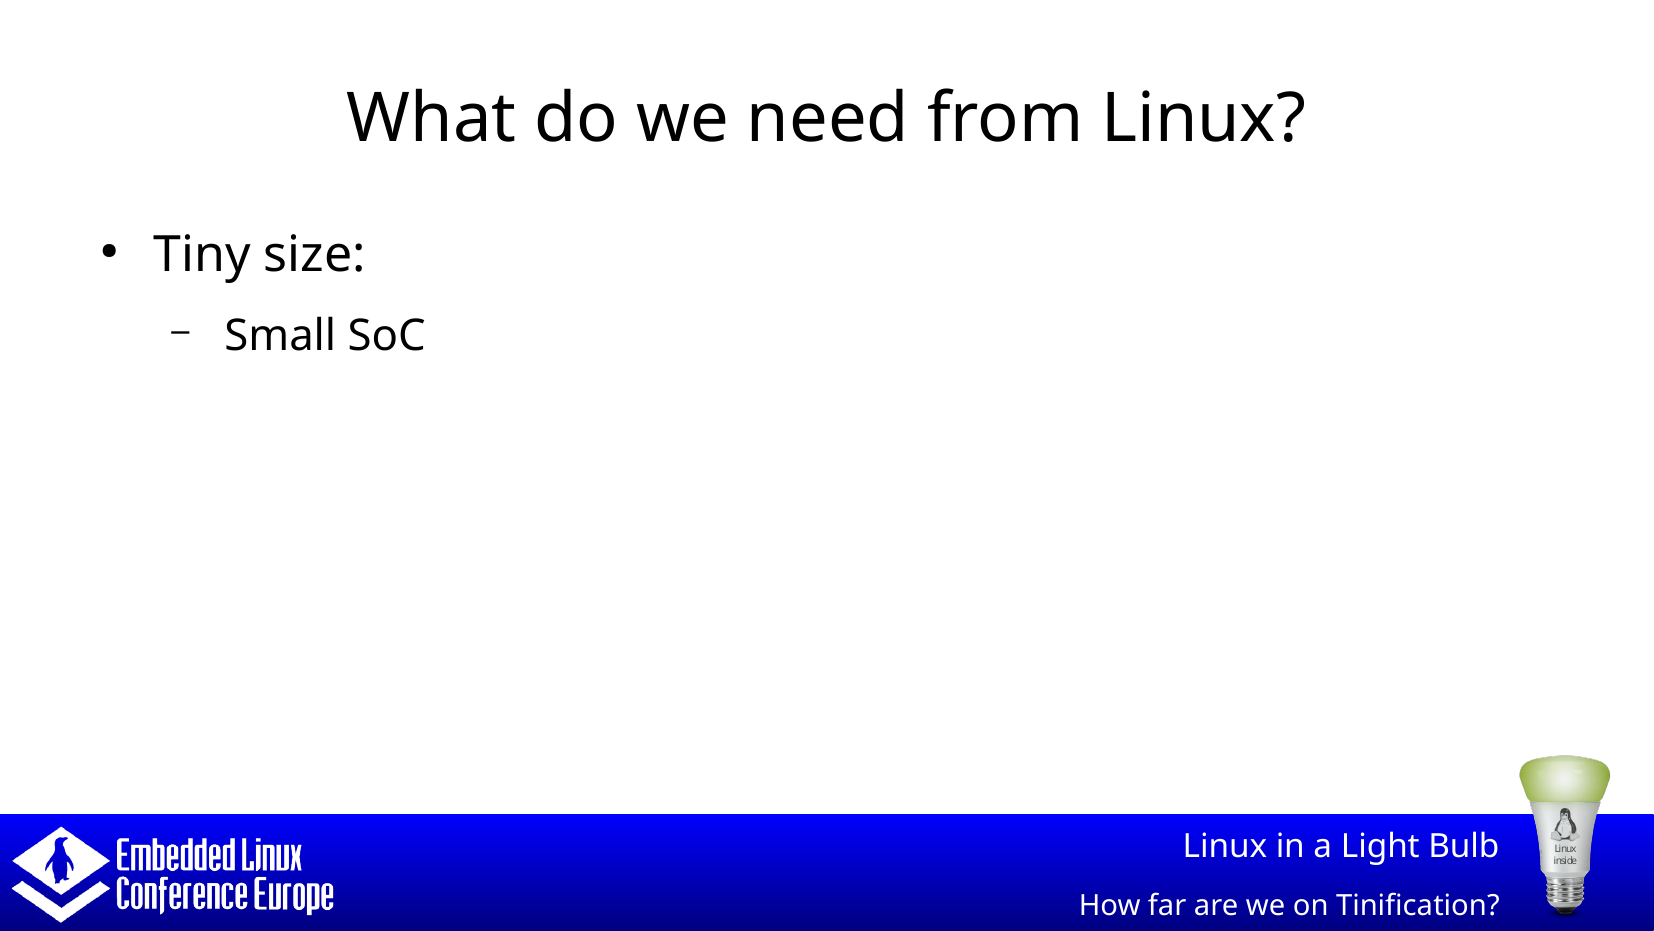

# What do we need from Linux?
Tiny size:
Small SoC
Linux in a Light Bulb